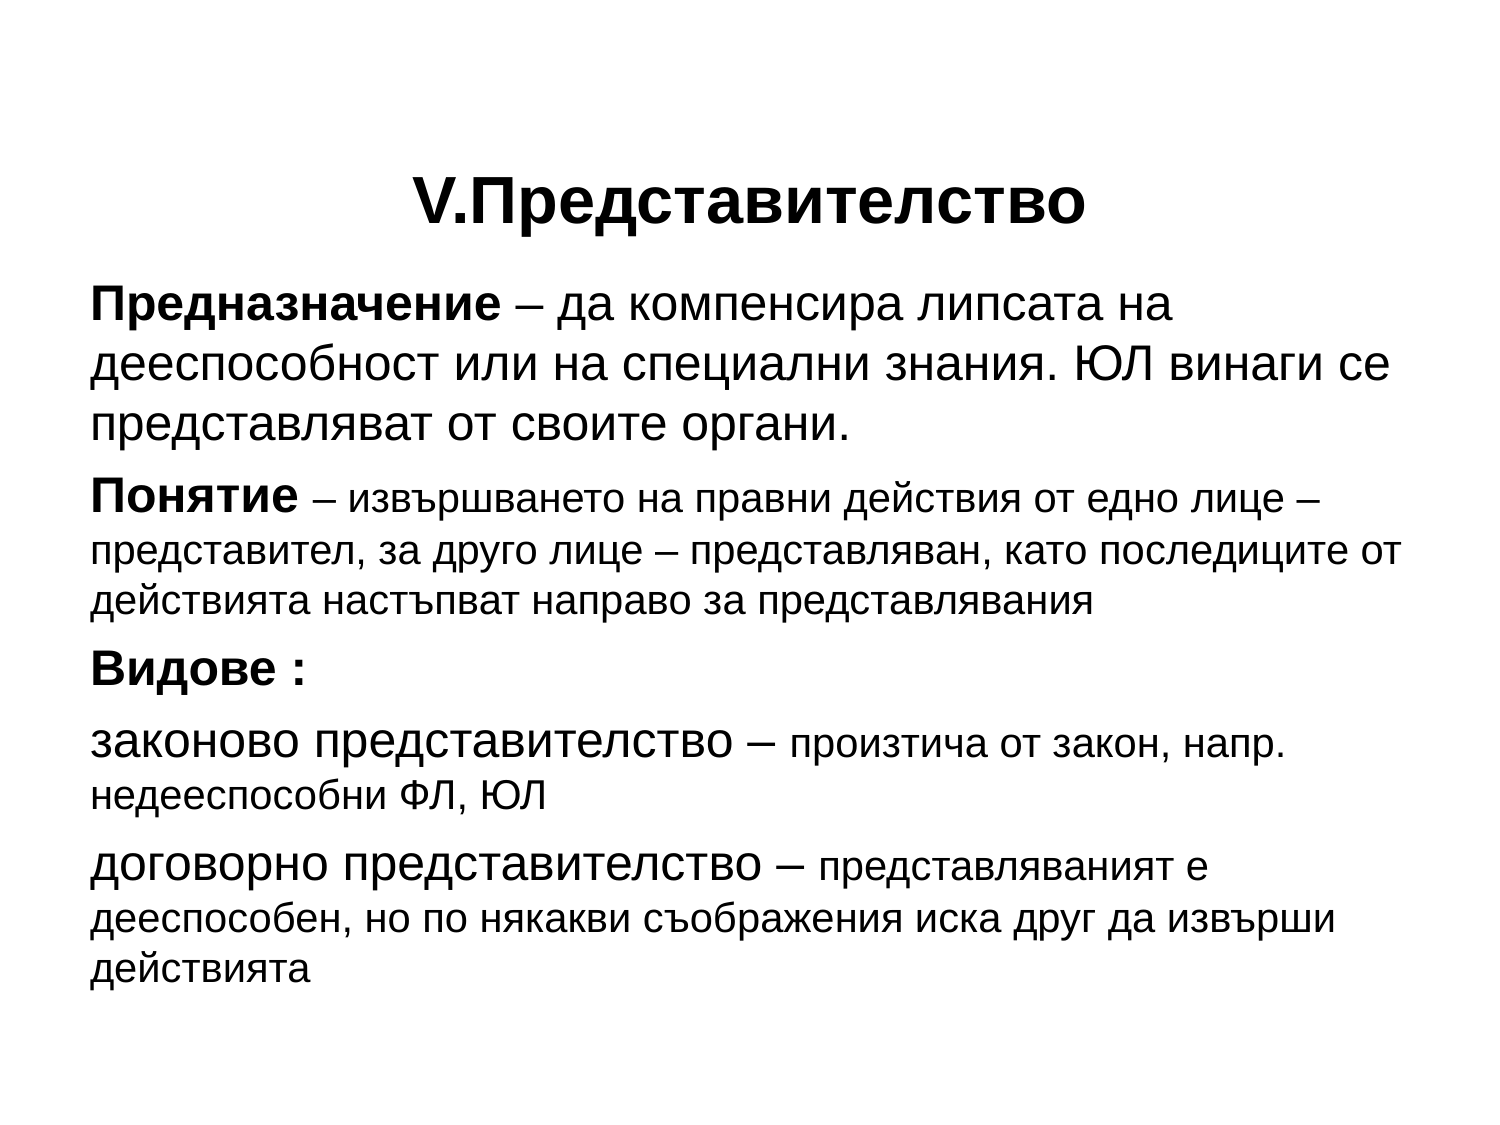

# V.Представителство
Предназначение – да компенсира липсата на дееспособност или на специални знания. ЮЛ винаги се представляват от своите органи.
Понятие – извършването на правни действия от едно лице – представител, за друго лице – представляван, като последиците от действията настъпват направо за представлявания
Видове :
законово представителство – произтича от закон, напр. недееспособни ФЛ, ЮЛ
договорно представителство – представляваният е дееспособен, но по някакви съображения иска друг да извърши действията